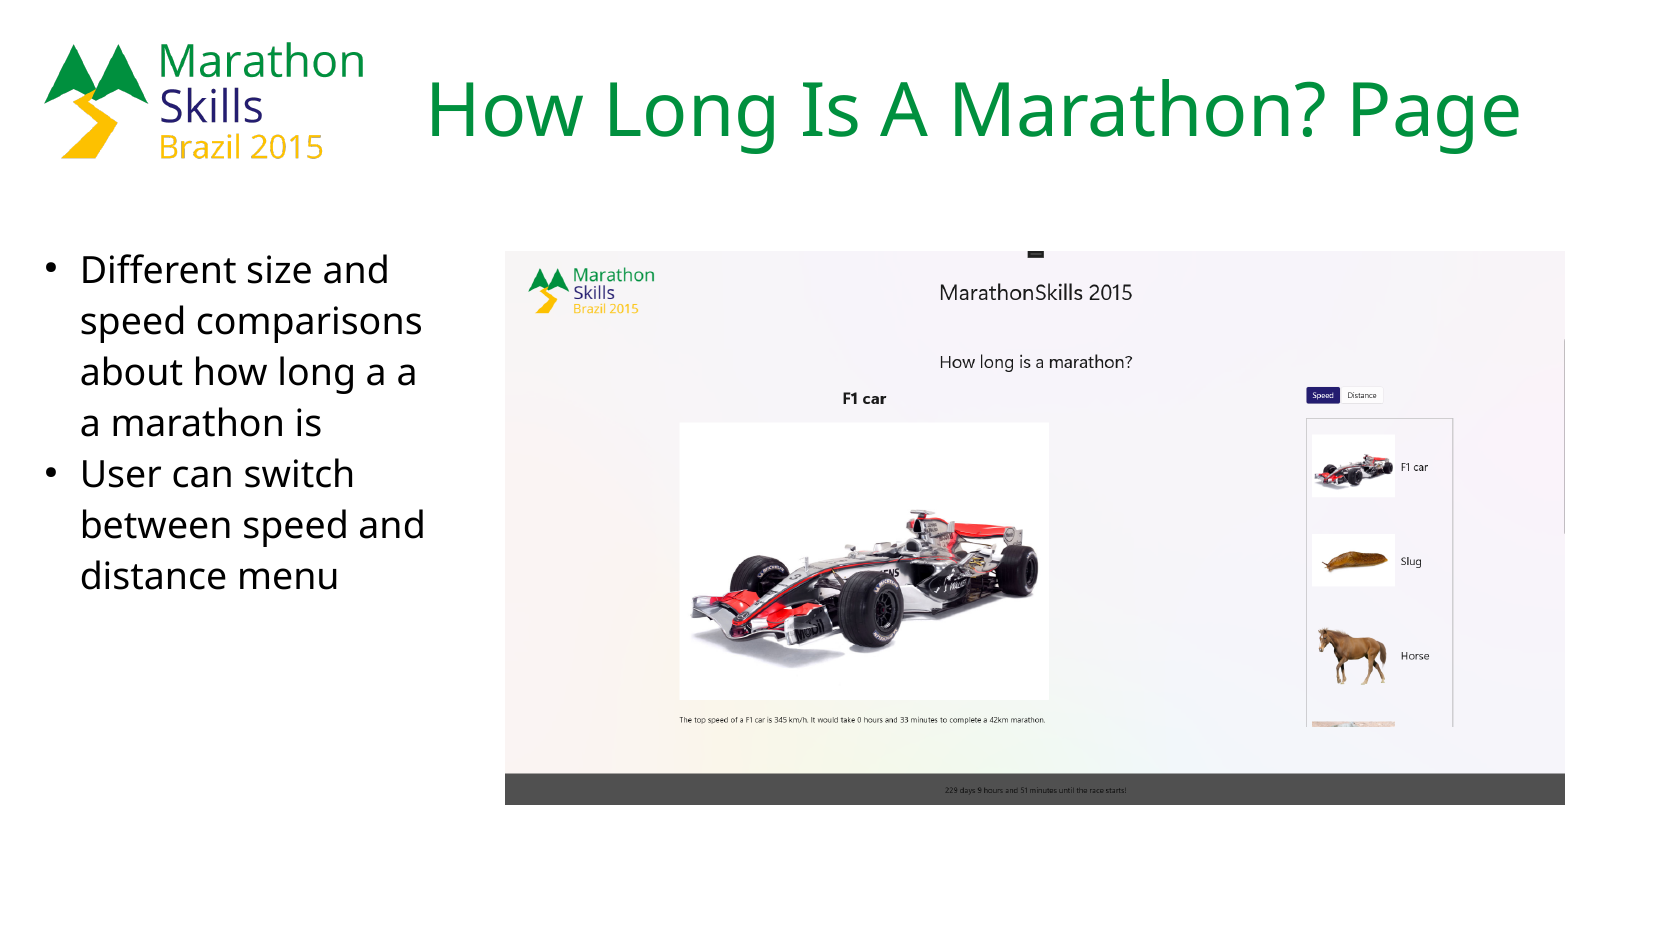

# How Long Is A Marathon? Page
Different size and speed comparisons about how long a a a marathon is
User can switch between speed and distance menu